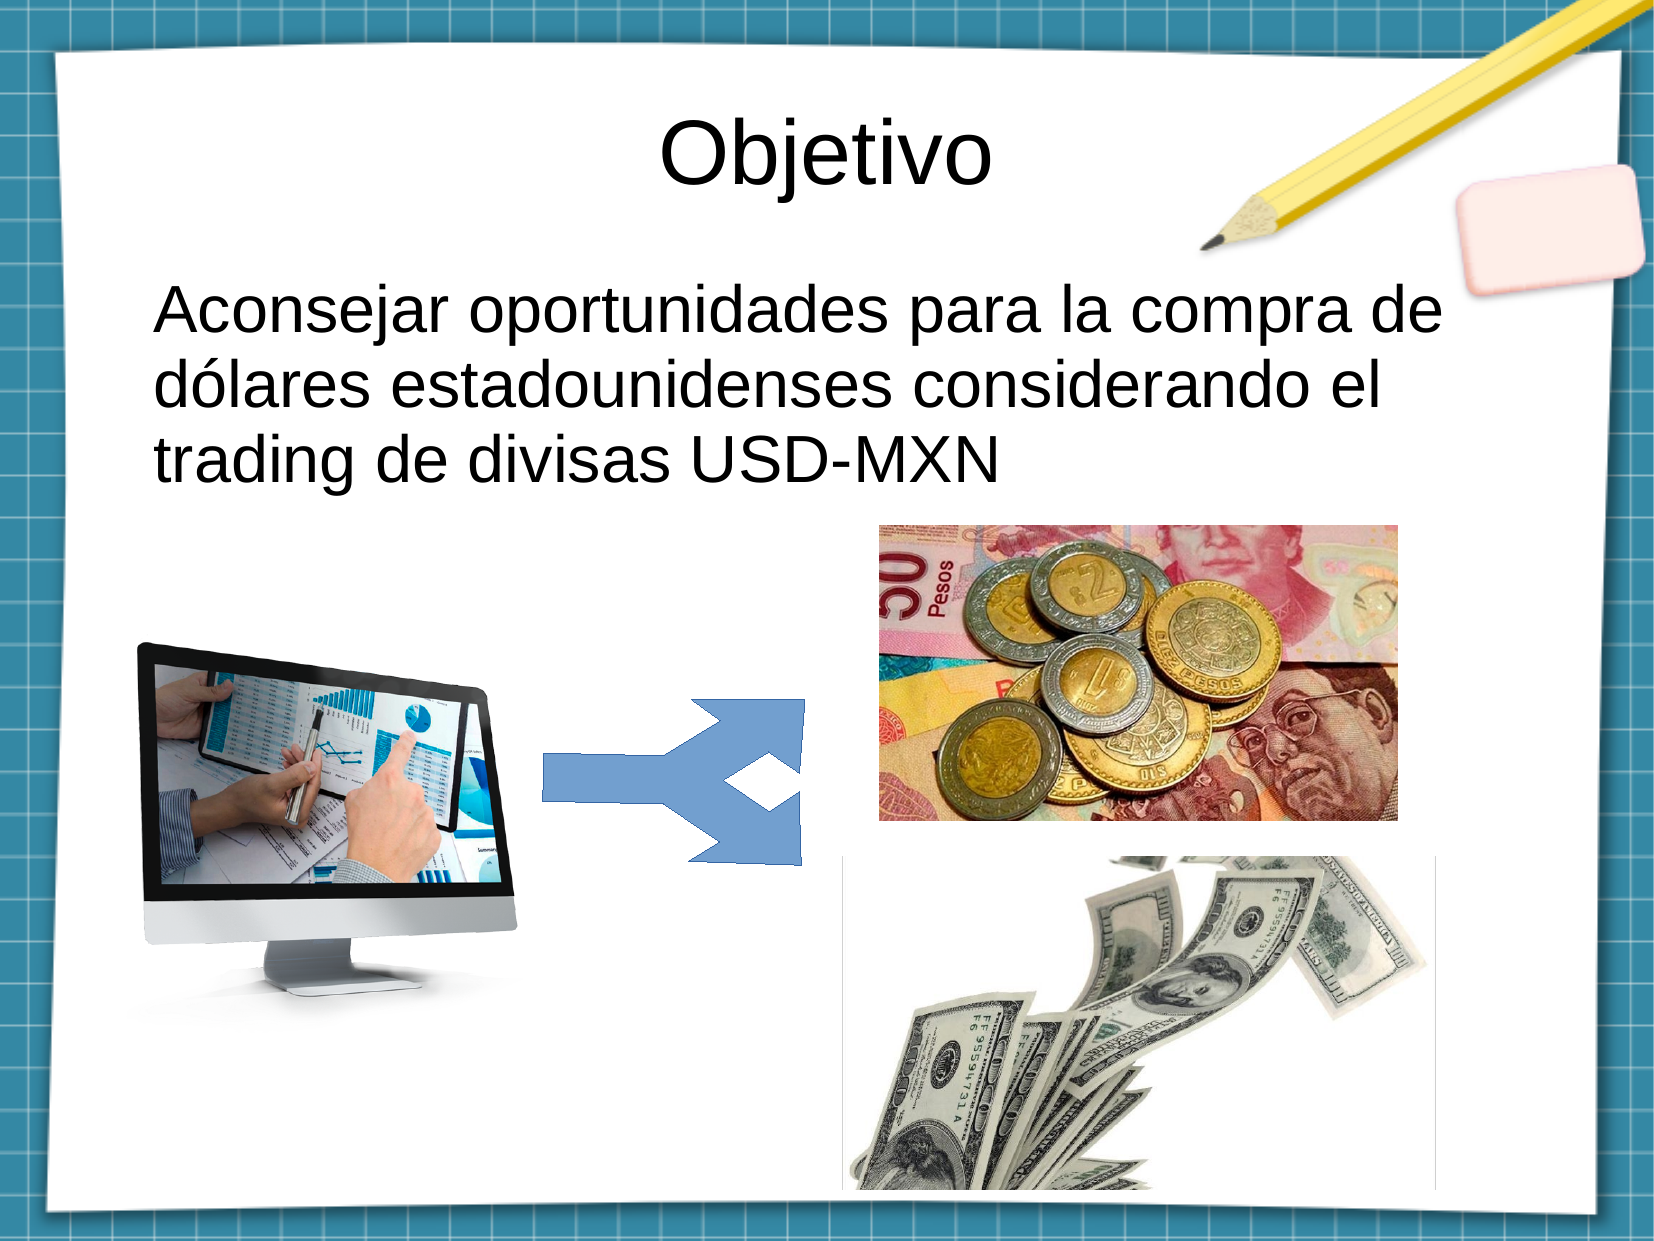

# Objetivo
Aconsejar oportunidades para la compra de dólares estadounidenses considerando el trading de divisas USD-MXN